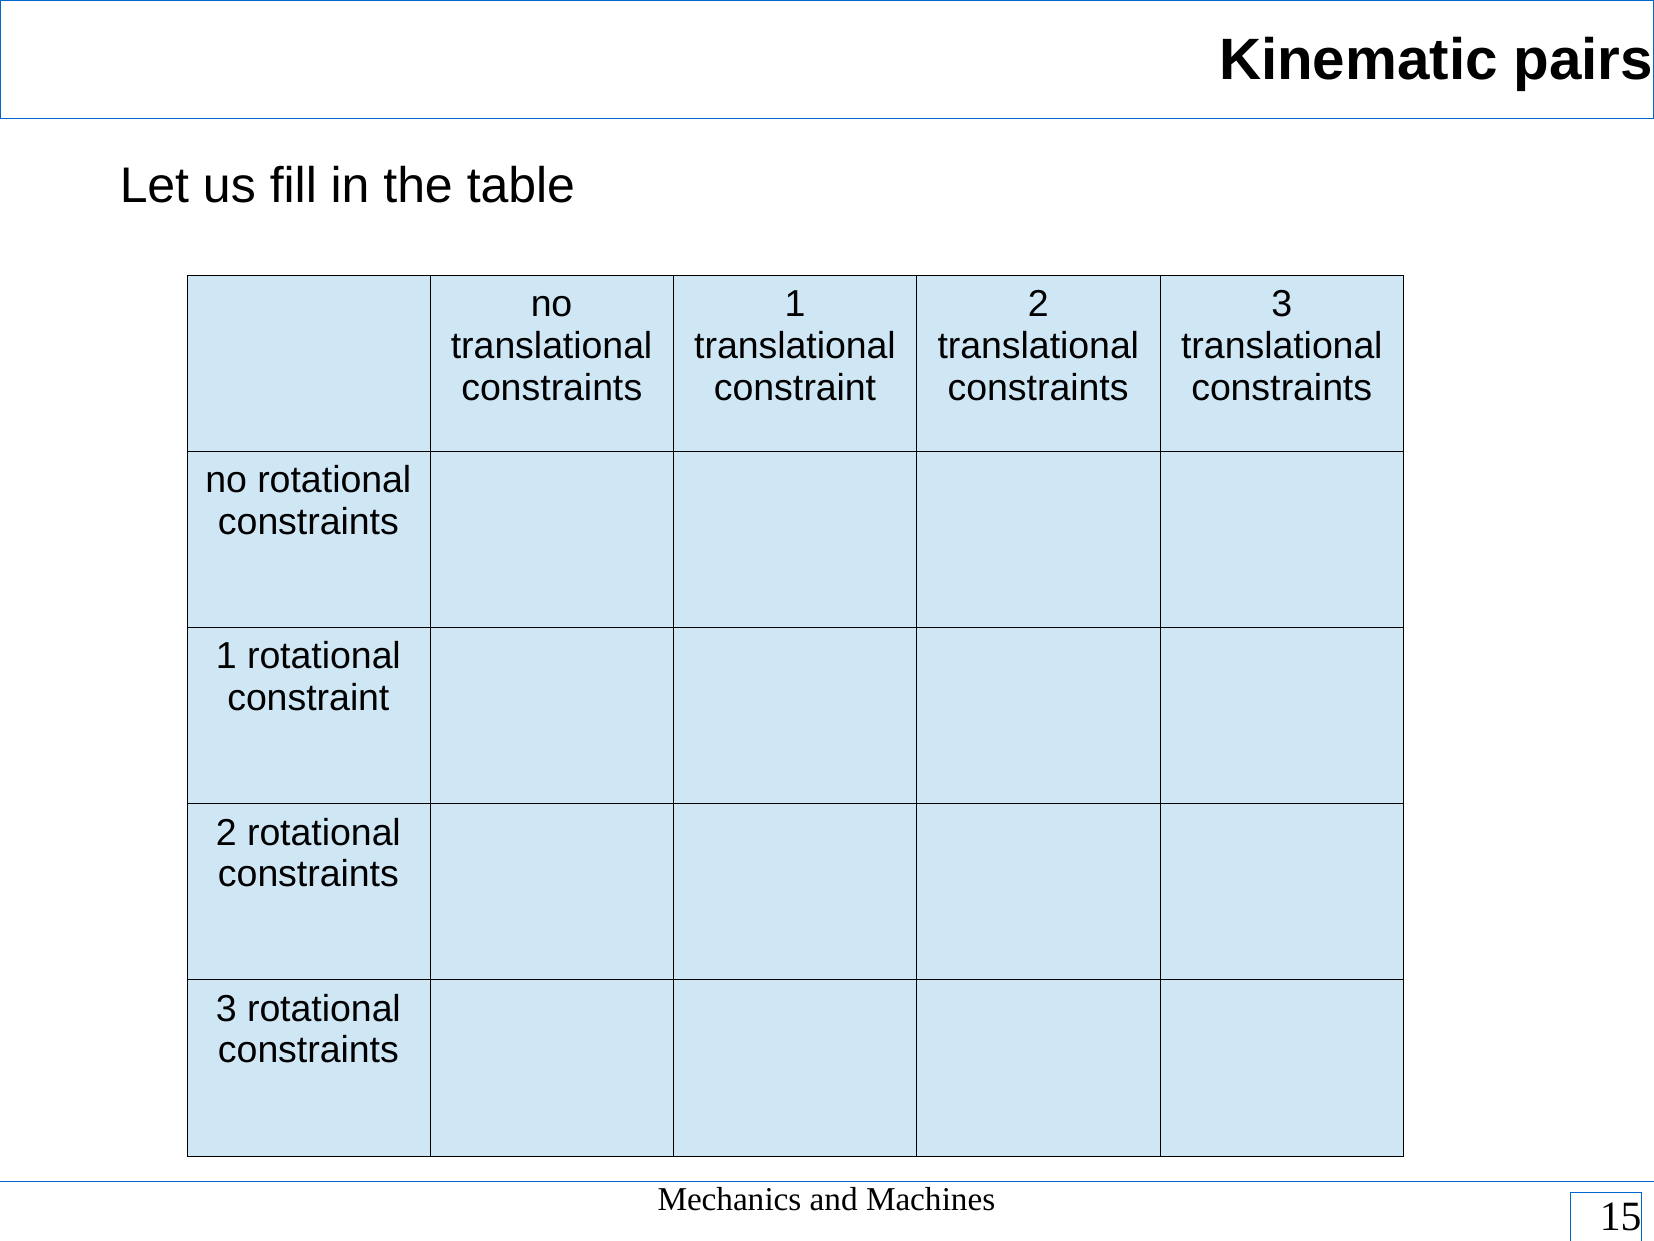

# Kinematic pairs
Let us fill in the table
| | no translational constraints | 1 translational constraint | 2 translational constraints | 3 translational constraints |
| --- | --- | --- | --- | --- |
| no rotational constraints | | | | |
| 1 rotational constraint | | | | |
| 2 rotational constraints | | | | |
| 3 rotational constraints | | | | |
Mechanics and Machines
15